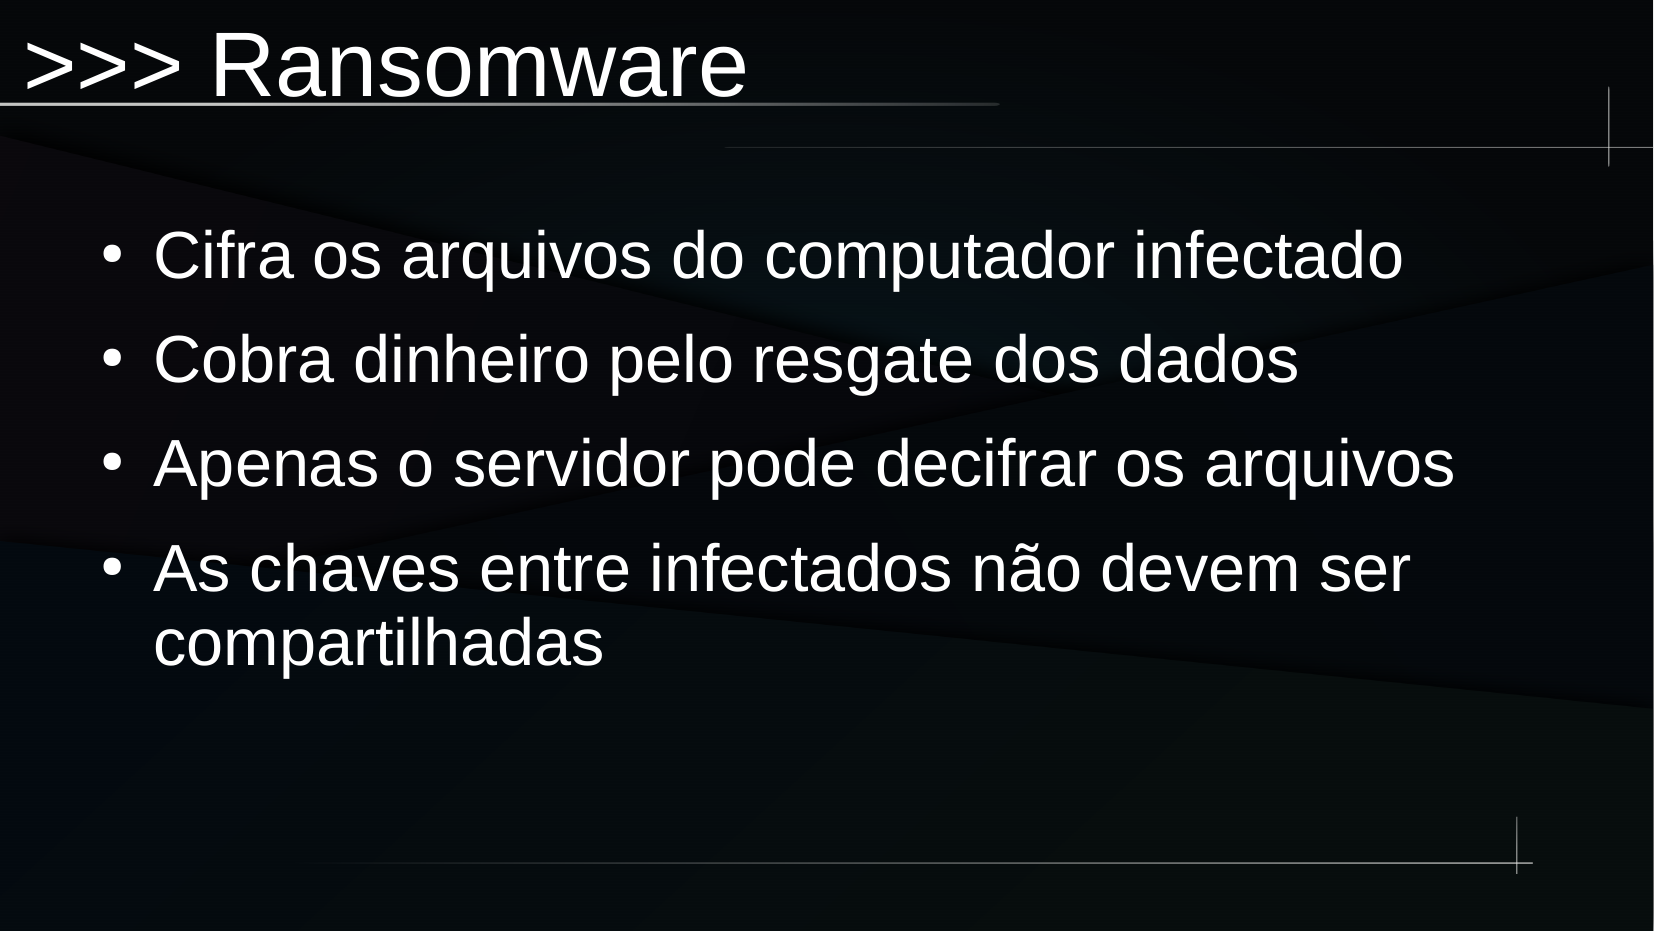

# >>> Ransomware
Cifra os arquivos do computador infectado
Cobra dinheiro pelo resgate dos dados
Apenas o servidor pode decifrar os arquivos
As chaves entre infectados não devem ser compartilhadas